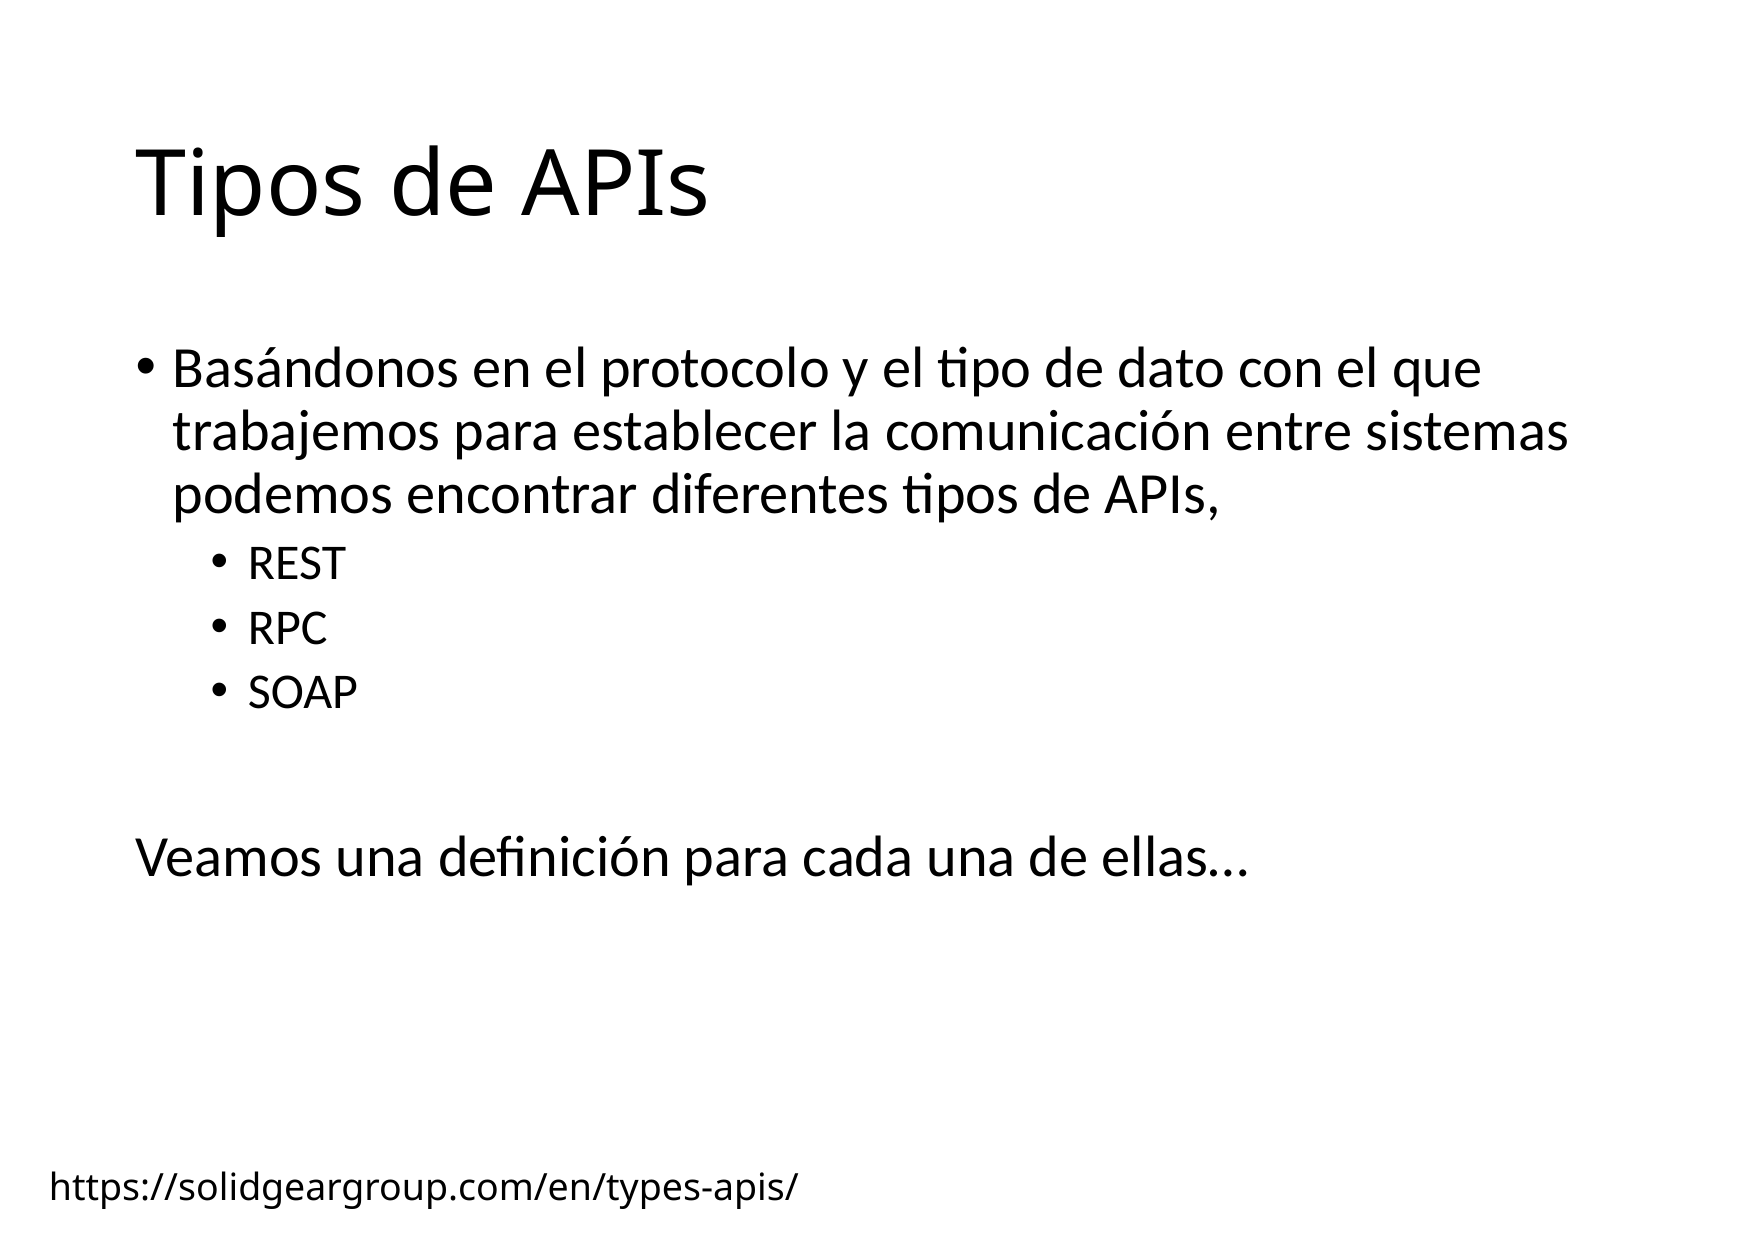

# Tipos de APIs
Basándonos en el protocolo y el tipo de dato con el que trabajemos para establecer la comunicación entre sistemas podemos encontrar diferentes tipos de APIs,
REST
RPC
SOAP
Veamos una definición para cada una de ellas…
https://solidgeargroup.com/en/types-apis/